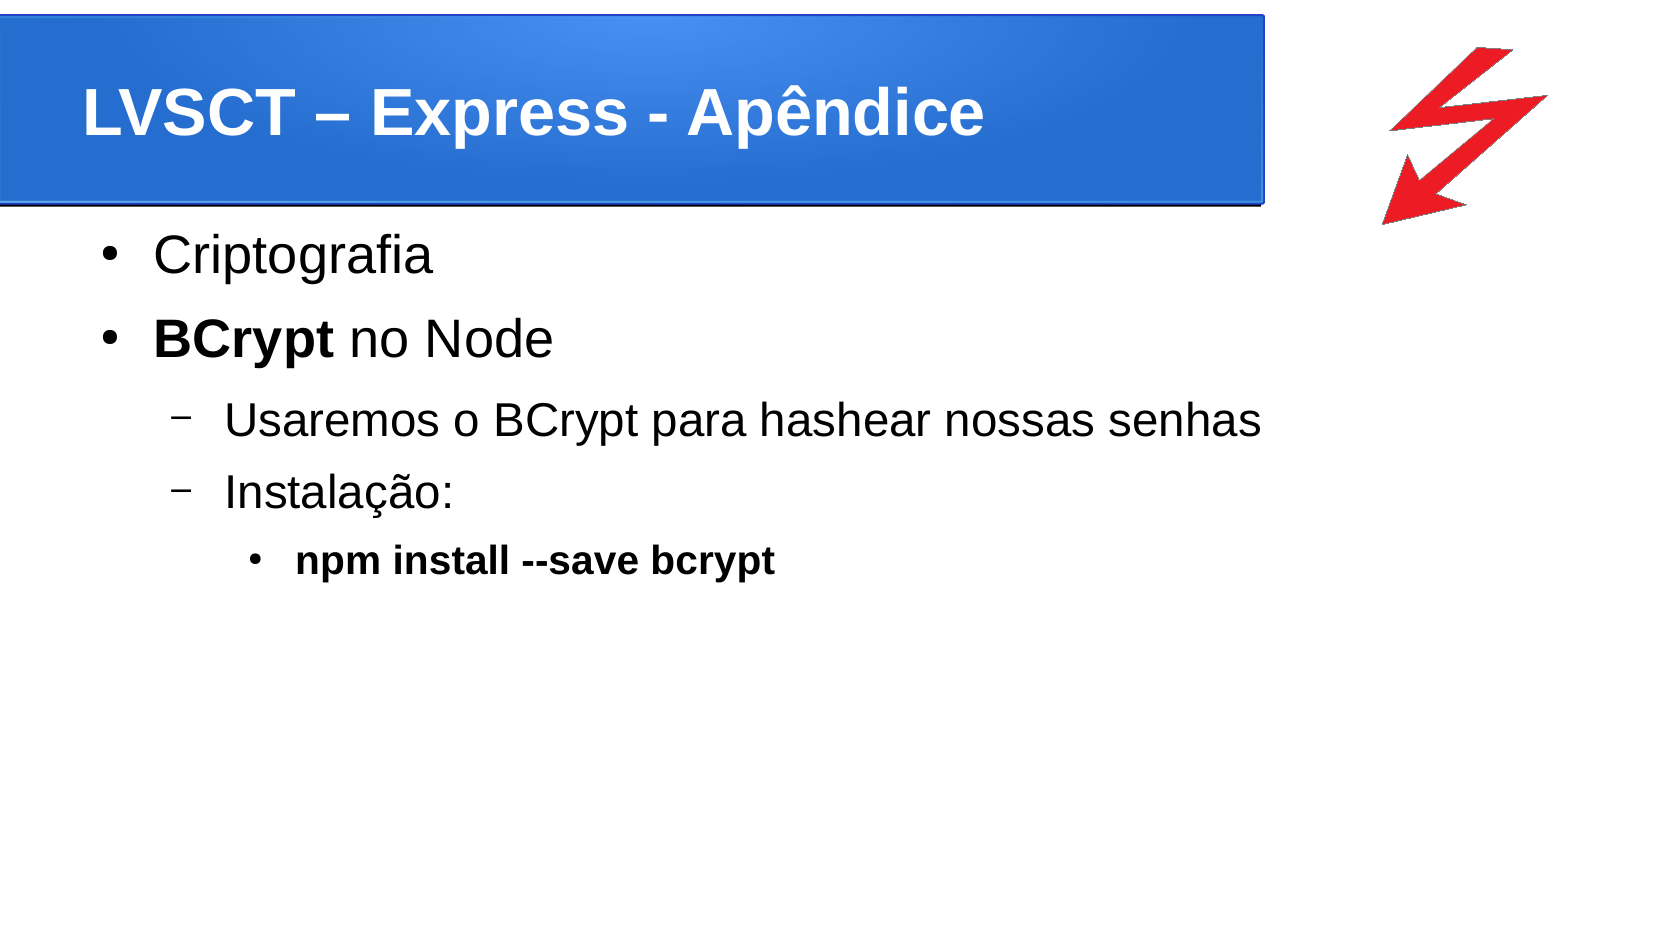

# LVSCT – Express - Apêndice
Criptografia
BCrypt no Node
Usaremos o BCrypt para hashear nossas senhas
Instalação:
npm install --save bcrypt